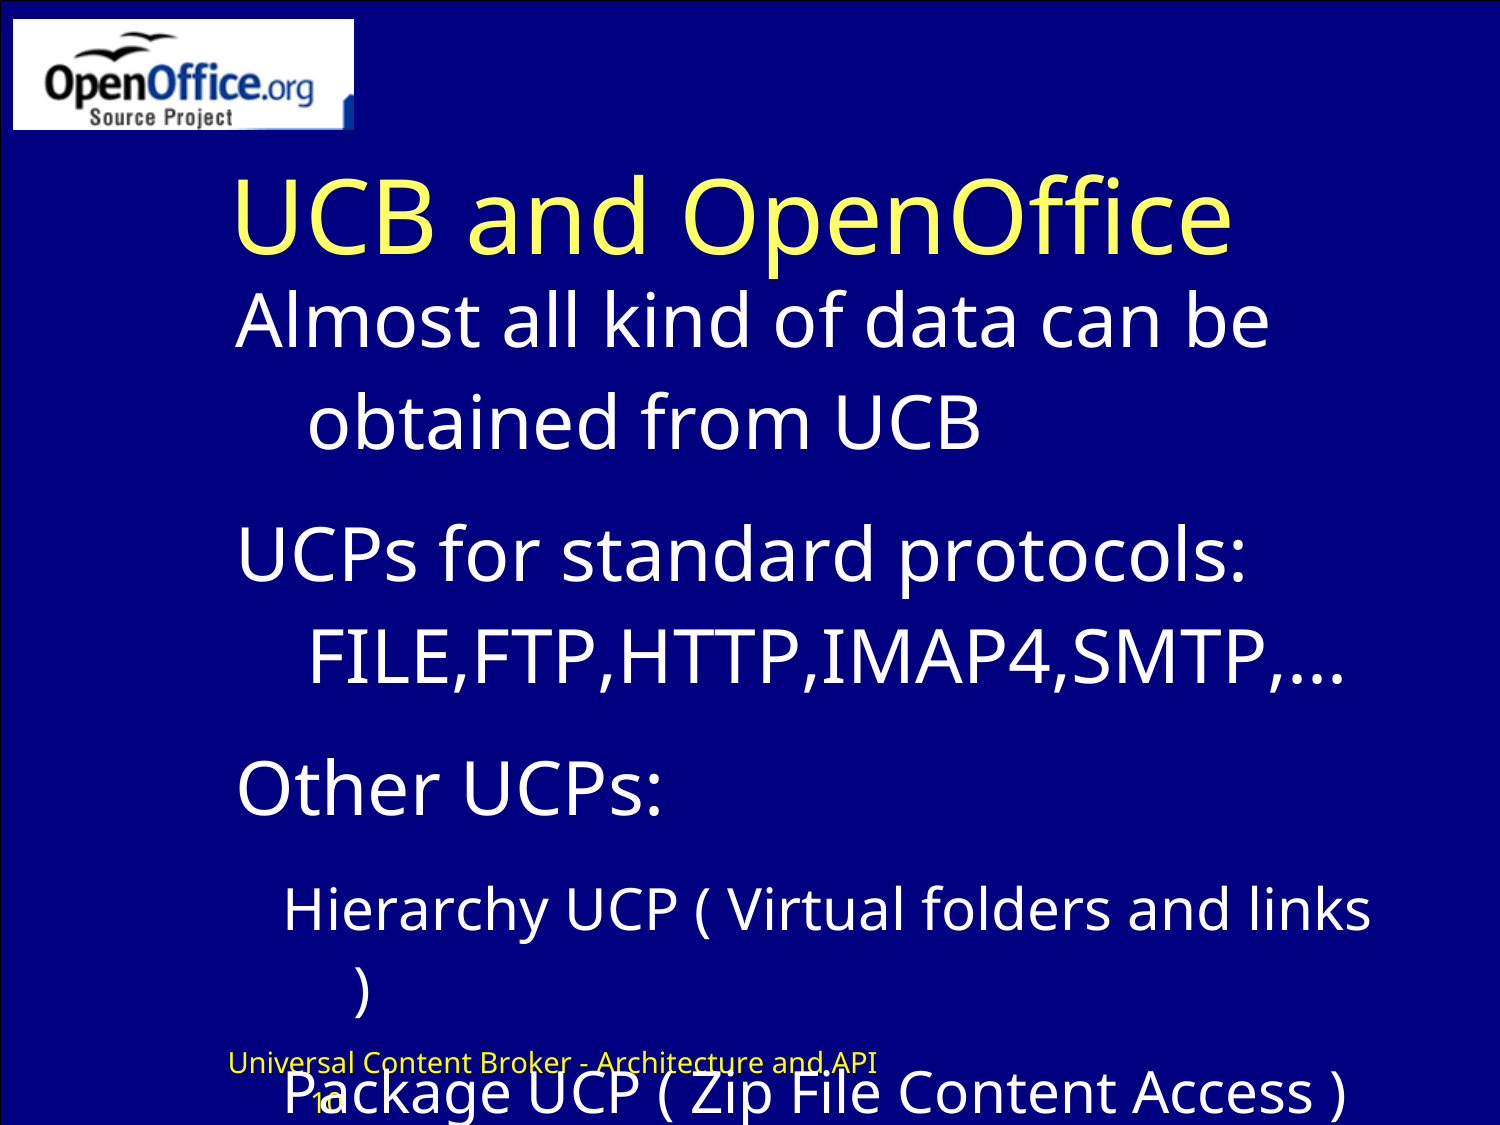

# UCB and OpenOffice
Almost all kind of data can be obtained from UCB
UCPs for standard protocols: FILE,FTP,HTTP,IMAP4,SMTP,...
Other UCPs:
Hierarchy UCP ( Virtual folders and links )
Package UCP ( Zip File Content Access )
Remote Access UCP